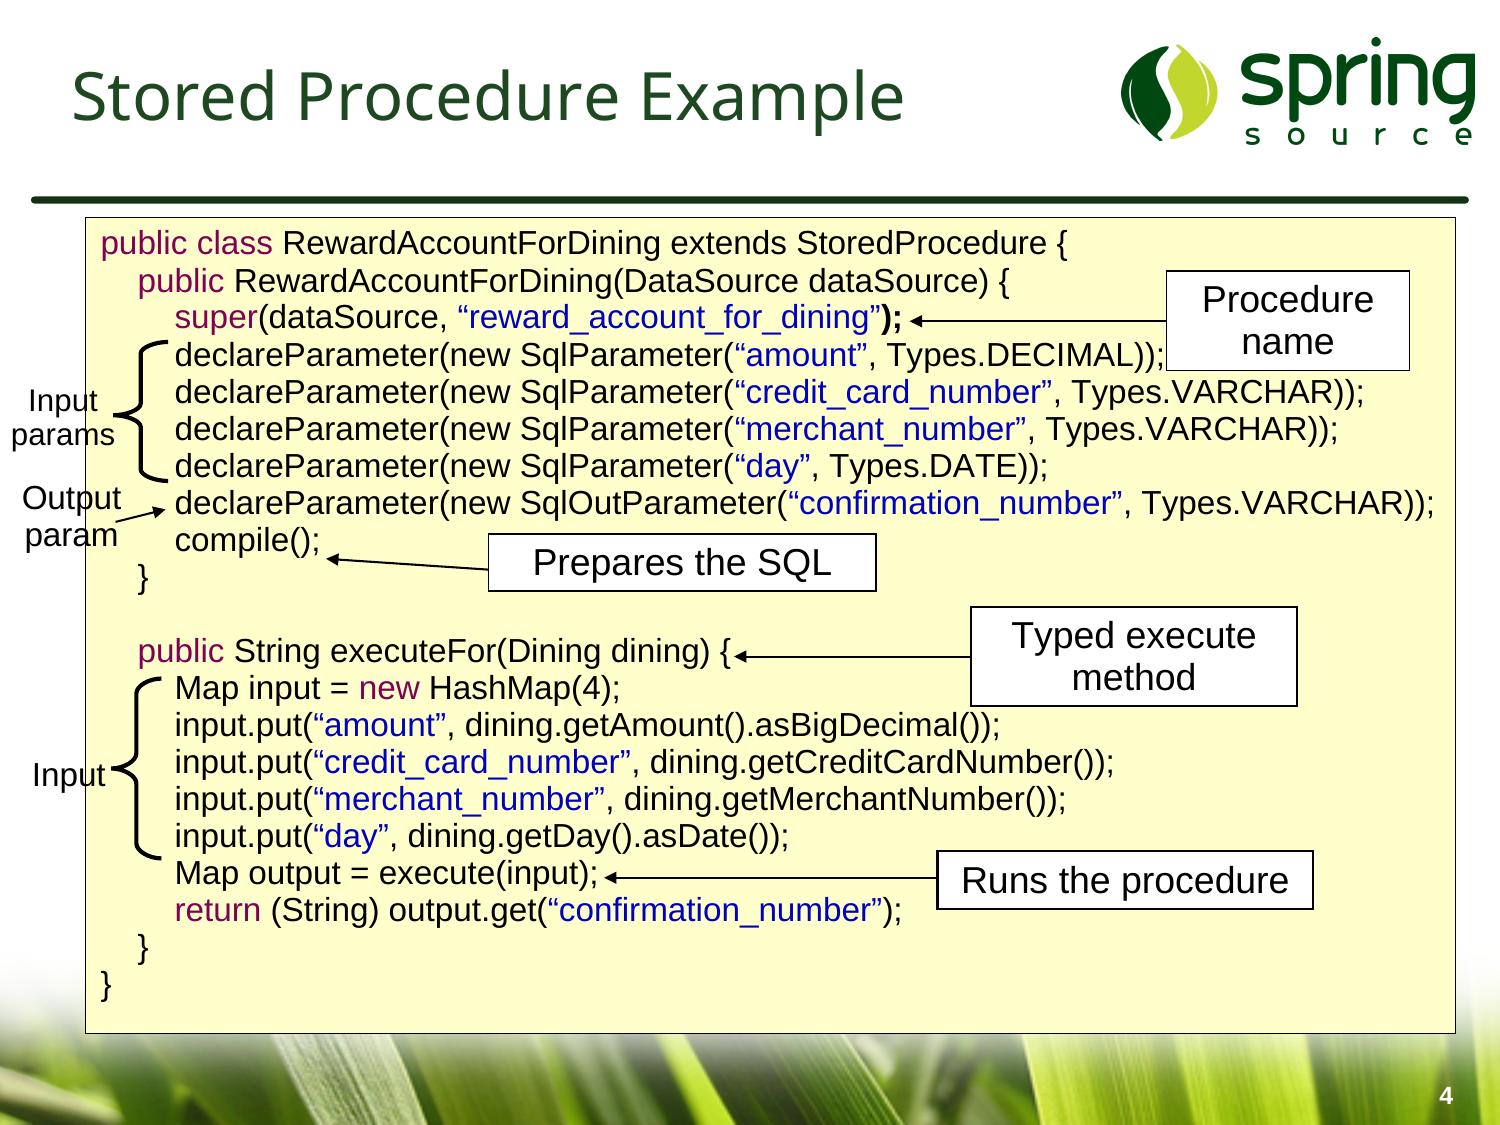

# Stored Procedure Example
public class RewardAccountForDining extends StoredProcedure {
 public RewardAccountForDining(DataSource dataSource) {
 super(dataSource, “reward_account_for_dining”);
 declareParameter(new SqlParameter(“amount”, Types.DECIMAL));
 declareParameter(new SqlParameter(“credit_card_number”, Types.VARCHAR));
 declareParameter(new SqlParameter(“merchant_number”, Types.VARCHAR));
 declareParameter(new SqlParameter(“day”, Types.DATE));
 declareParameter(new SqlOutParameter(“confirmation_number”, Types.VARCHAR));
 compile();
 }
 public String executeFor(Dining dining) {
 Map input = new HashMap(4);
 input.put(“amount”, dining.getAmount().asBigDecimal());
 input.put(“credit_card_number”, dining.getCreditCardNumber());
 input.put(“merchant_number”, dining.getMerchantNumber());
 input.put(“day”, dining.getDay().asDate());
 Map output = execute(input);
 return (String) output.get(“confirmation_number”);
 }
}
Procedure
name
Input
params
Output
param
Prepares the SQL
Typed execute method
Input
Runs the procedure